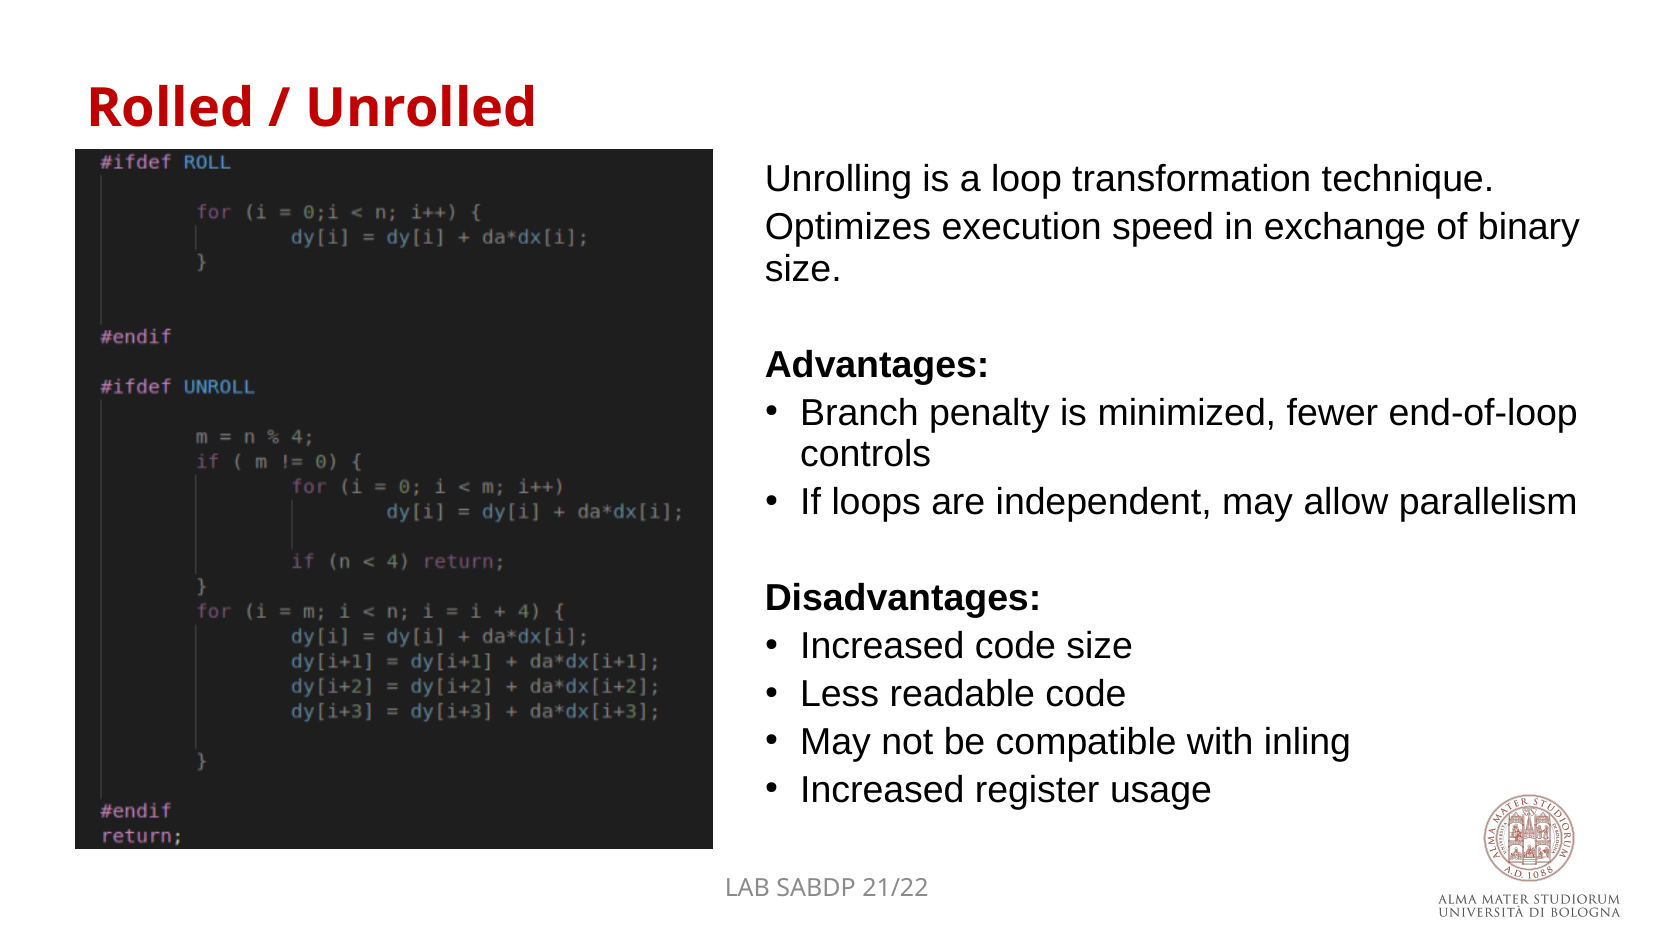

# Rolled / Unrolled
Unrolling is a loop transformation technique.
Optimizes execution speed in exchange of binary size.
Advantages:
Branch penalty is minimized, fewer end-of-loop controls
If loops are independent, may allow parallelism
Disadvantages:
Increased code size
Less readable code
May not be compatible with inling
Increased register usage
LAB SABDP 21/22